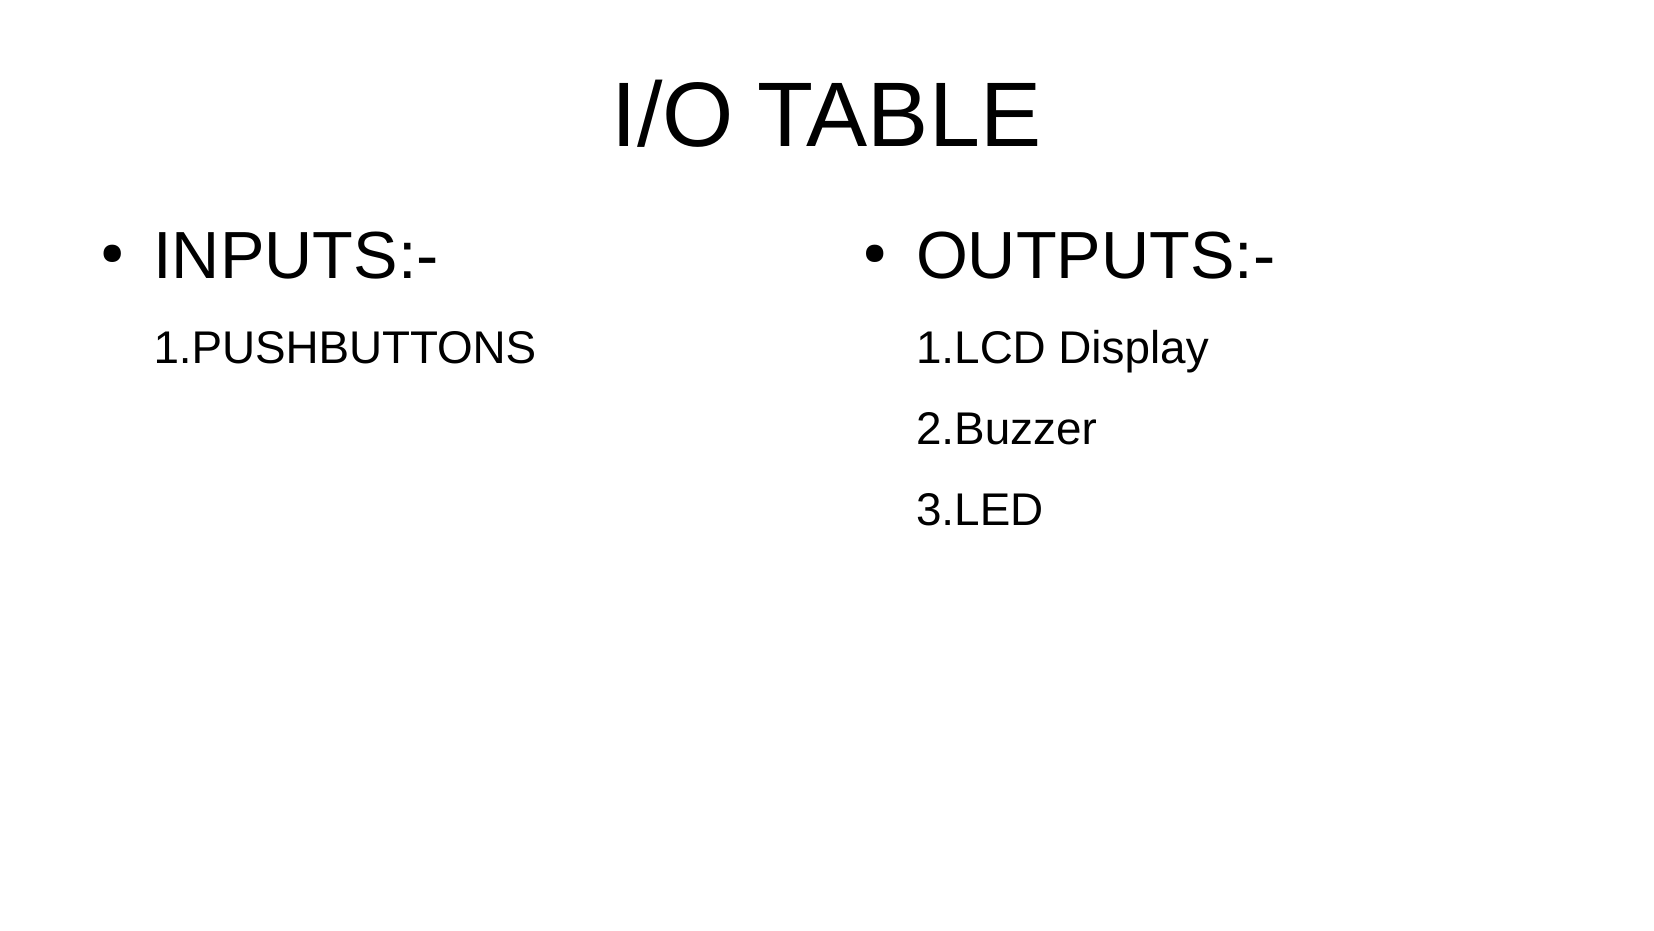

# I/O TABLE
INPUTS:-
1.PUSHBUTTONS
OUTPUTS:-
1.LCD Display
2.Buzzer
3.LED